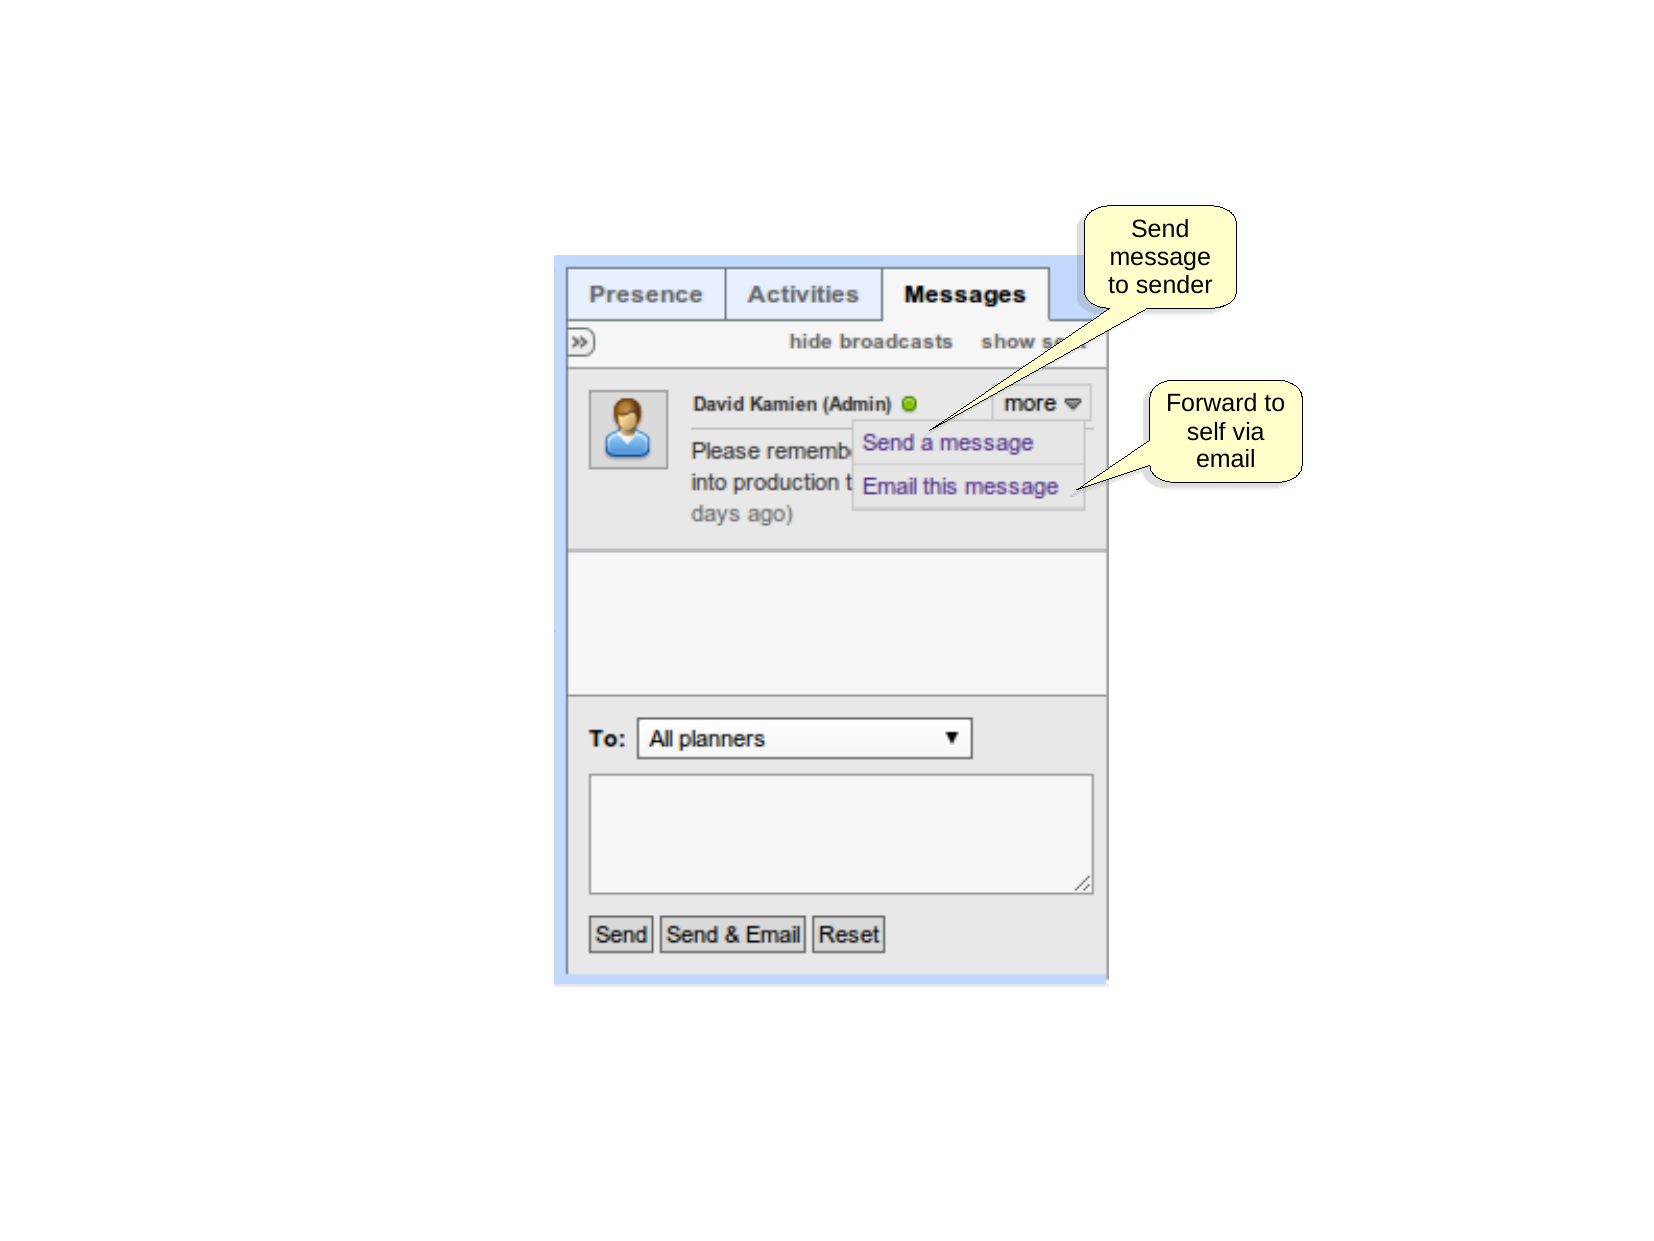

Send message to sender
Forward to self via email